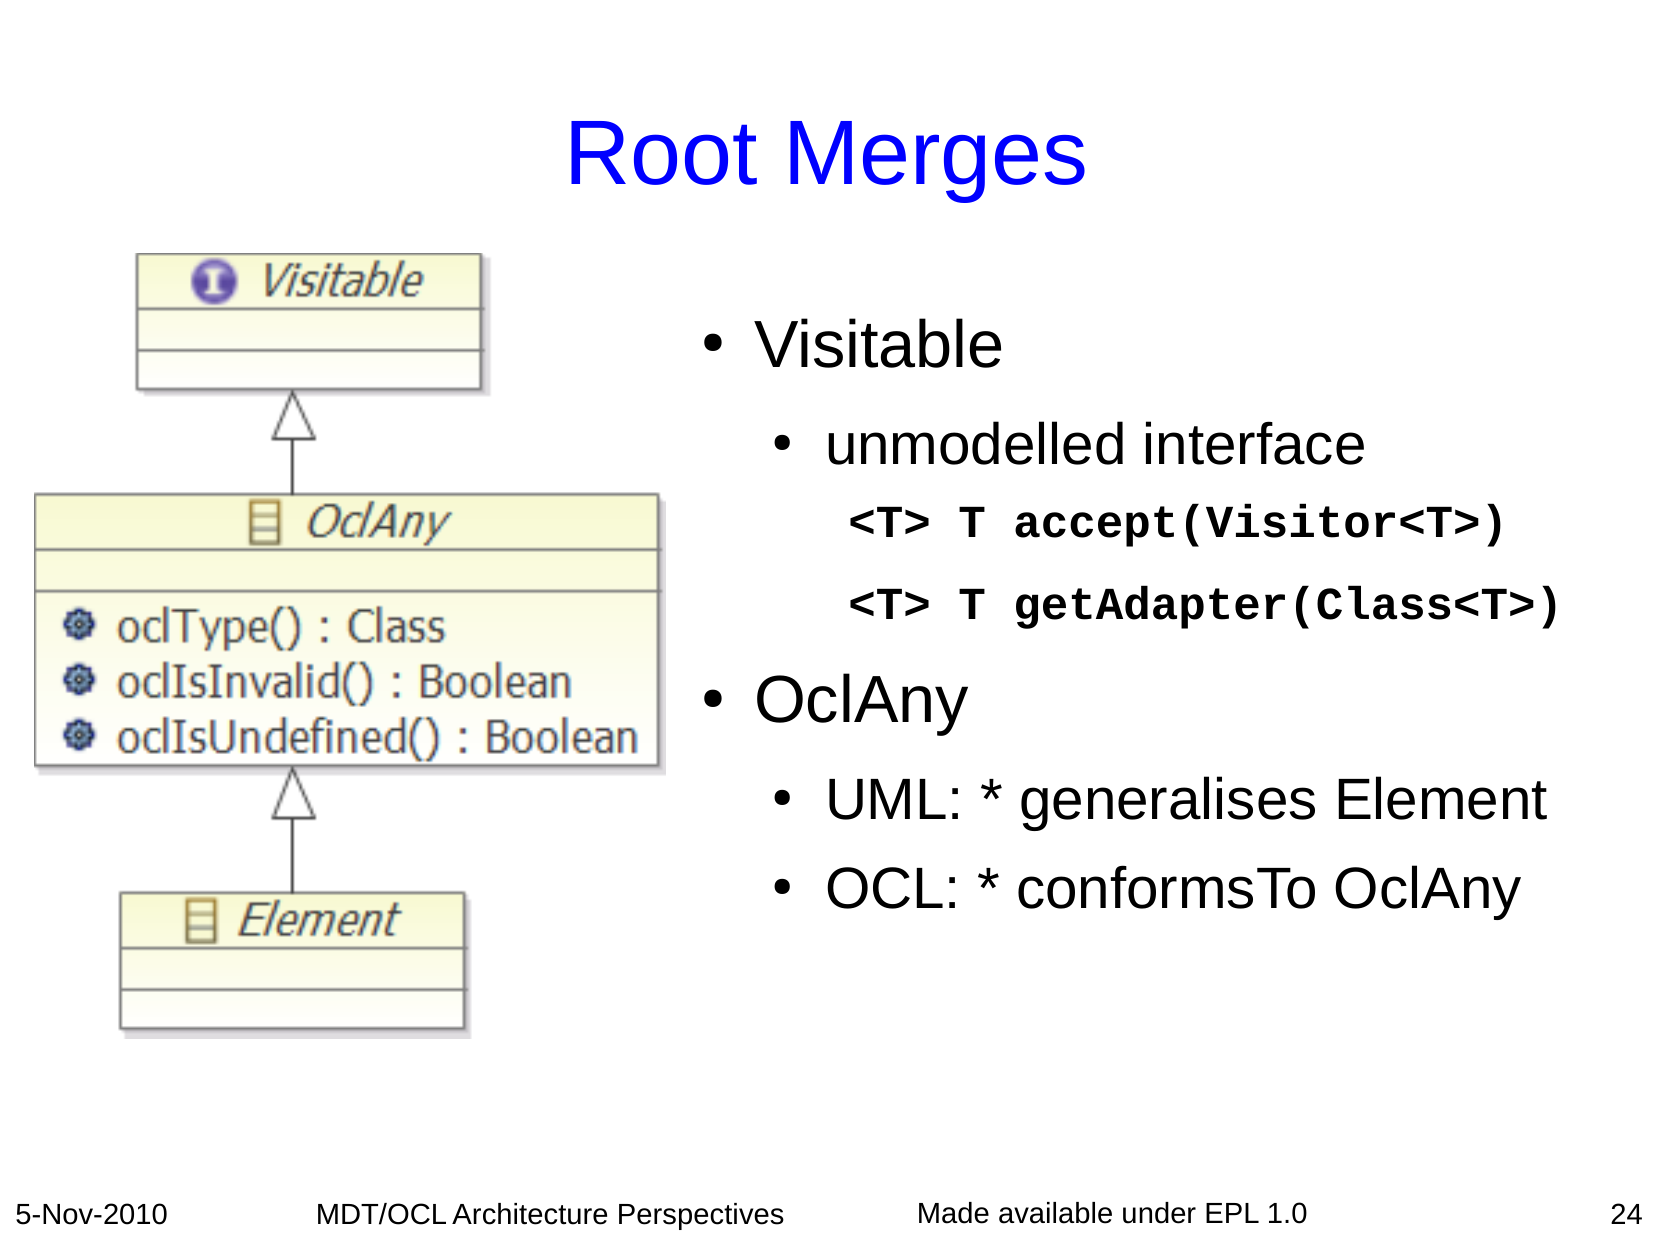

# Root Merges
Visitable
unmodelled interface
 <T> T accept(Visitor<T>)
 <T> T getAdapter(Class<T>)
OclAny
UML: * generalises Element
OCL: * conformsTo OclAny
5-Nov-2010
MDT/OCL Architecture Perspectives
24